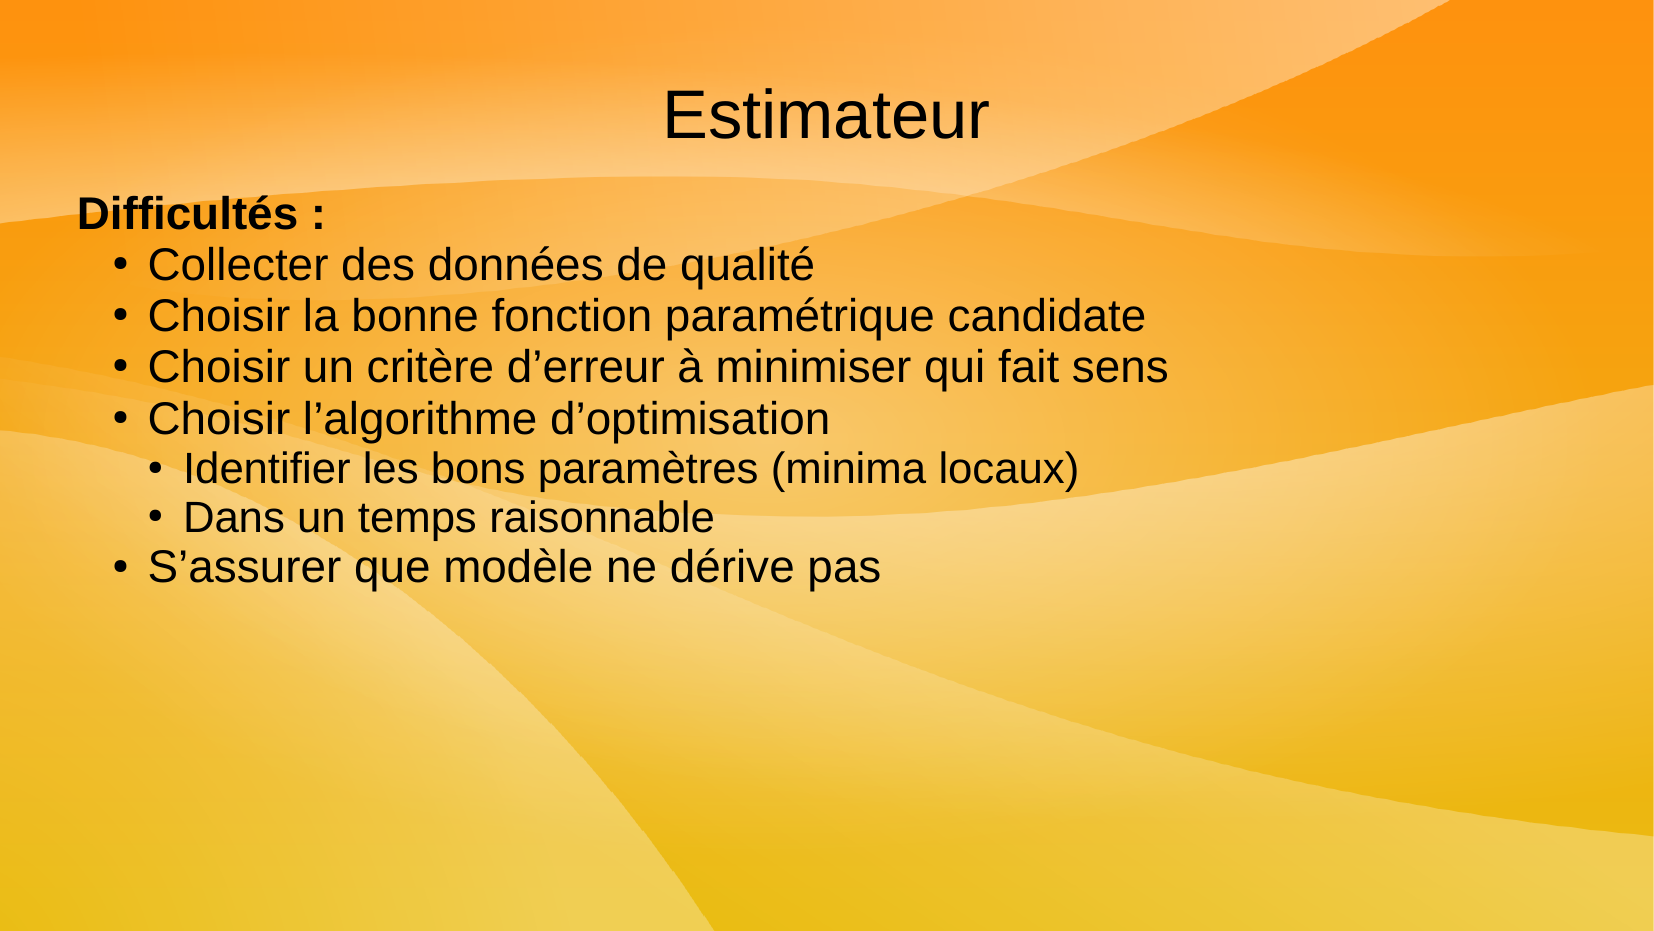

# Estimateur
Difficultés :
Collecter des données de qualité
Choisir la bonne fonction paramétrique candidate
Choisir un critère d’erreur à minimiser qui fait sens
Choisir l’algorithme d’optimisation
Identifier les bons paramètres (minima locaux)
Dans un temps raisonnable
S’assurer que modèle ne dérive pas